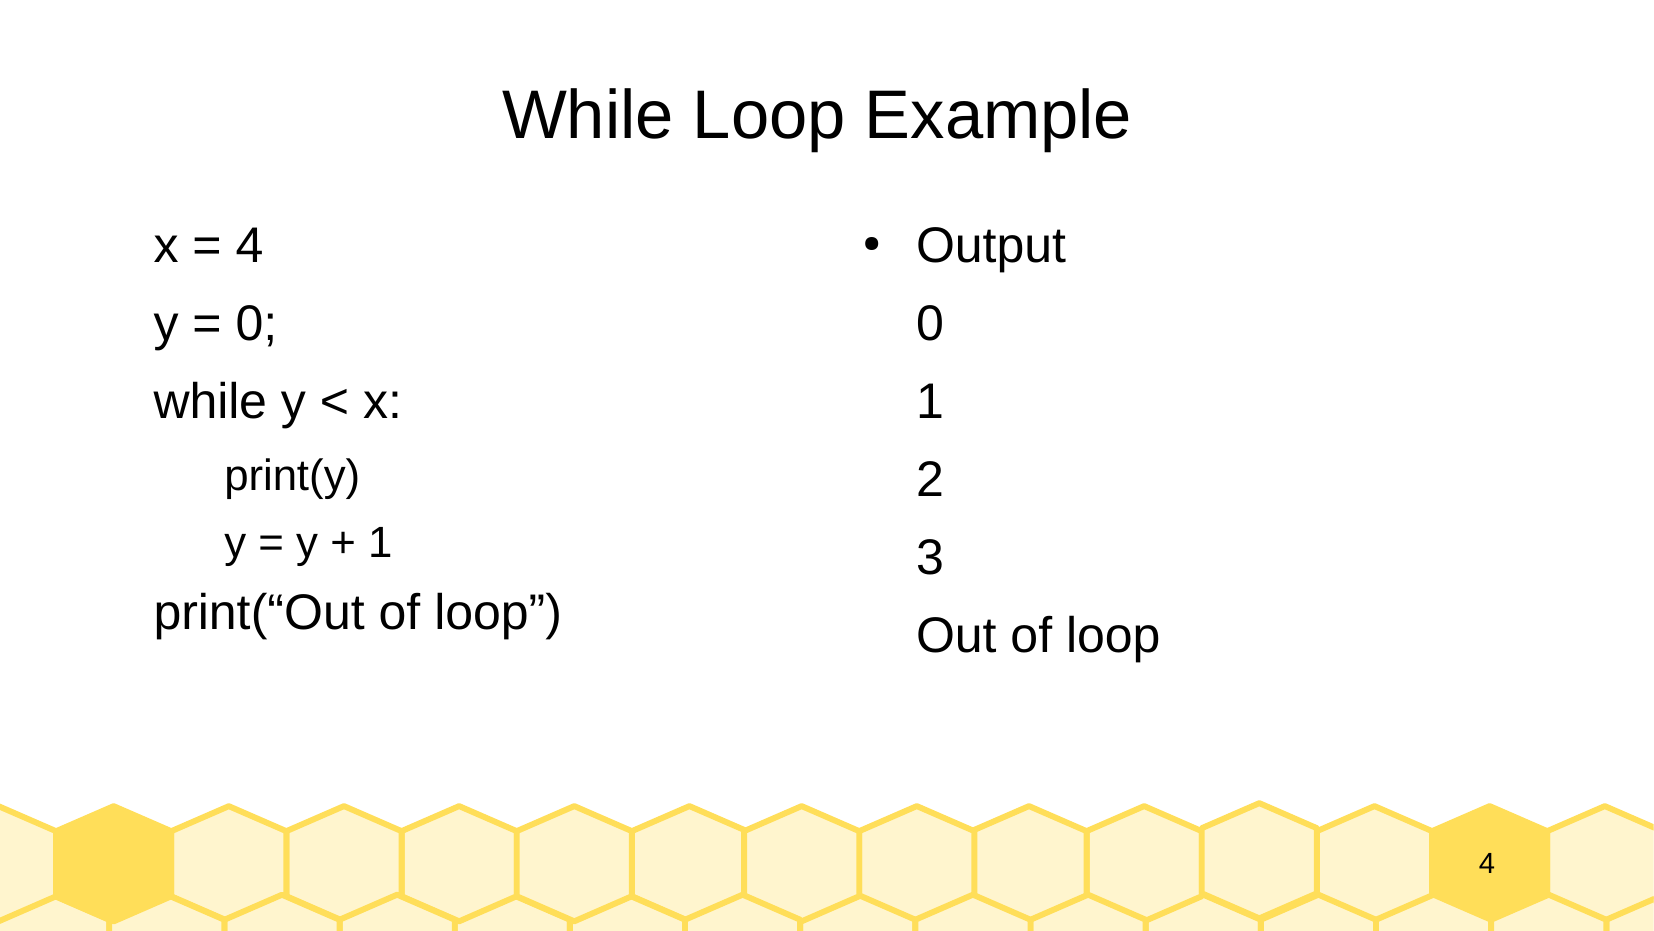

# While Loop Example
x = 4
y = 0;
while y < x:
print(y)
y = y + 1
print(“Out of loop”)
Output
0
1
2
3
Out of loop